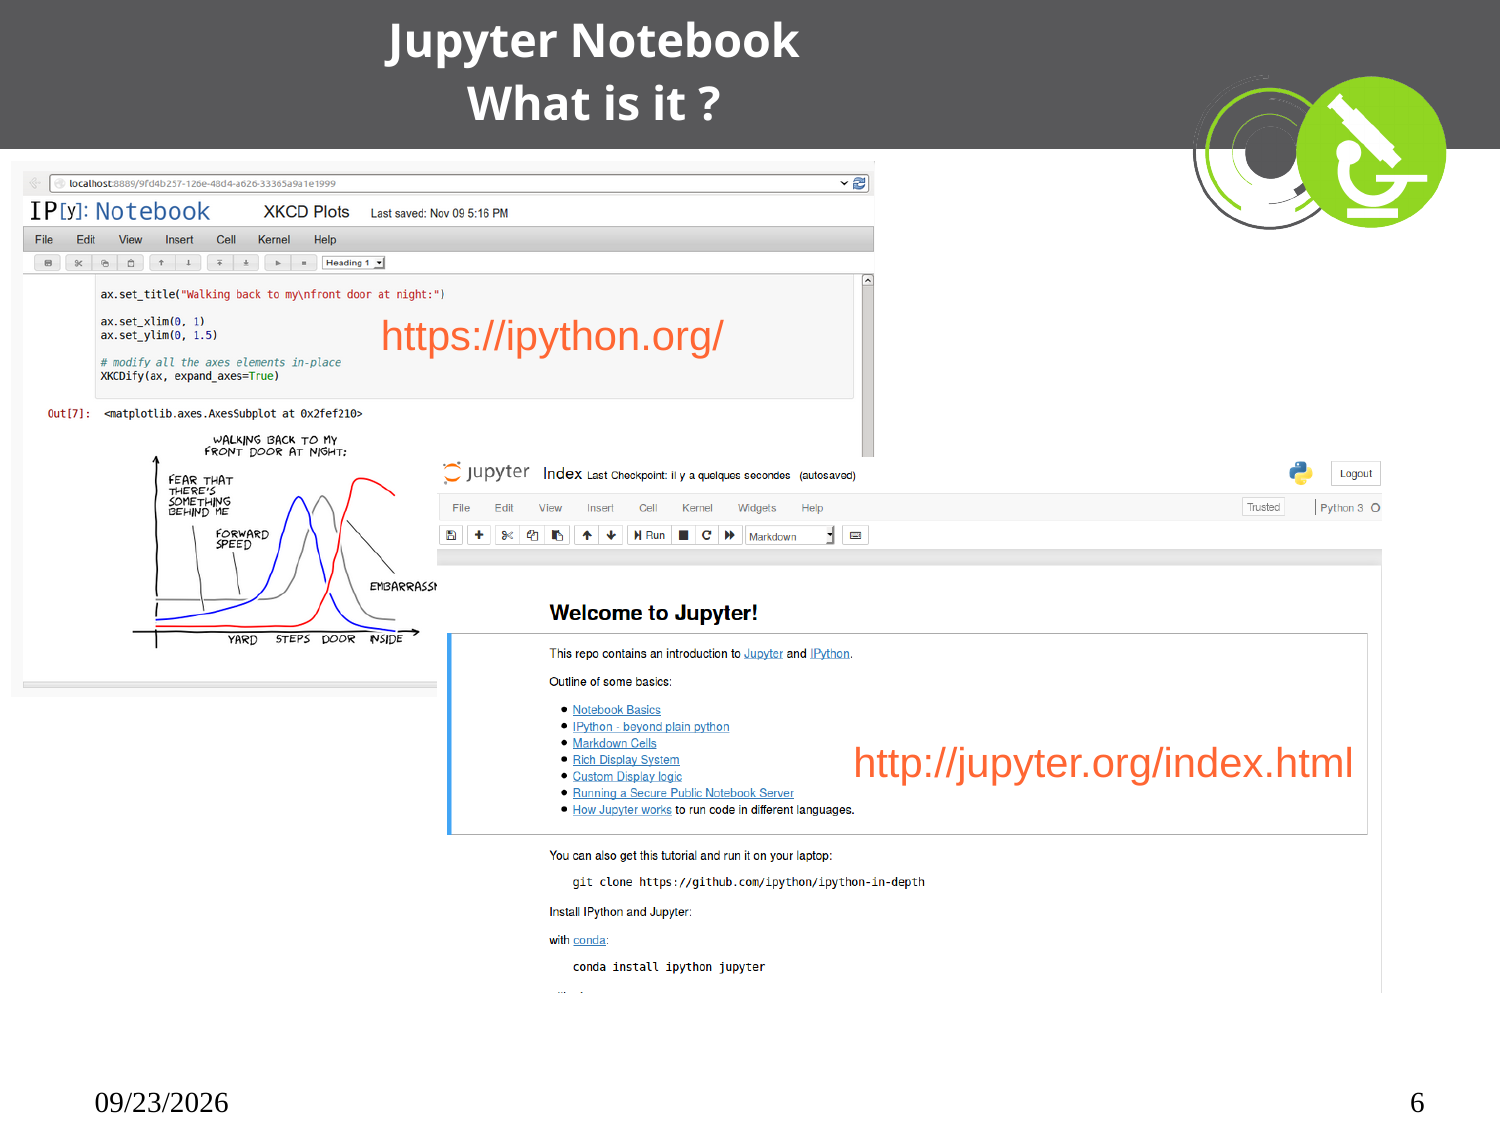

# Jupyter Notebook What is it ?
https://ipython.org/
http://jupyter.org/index.html
6